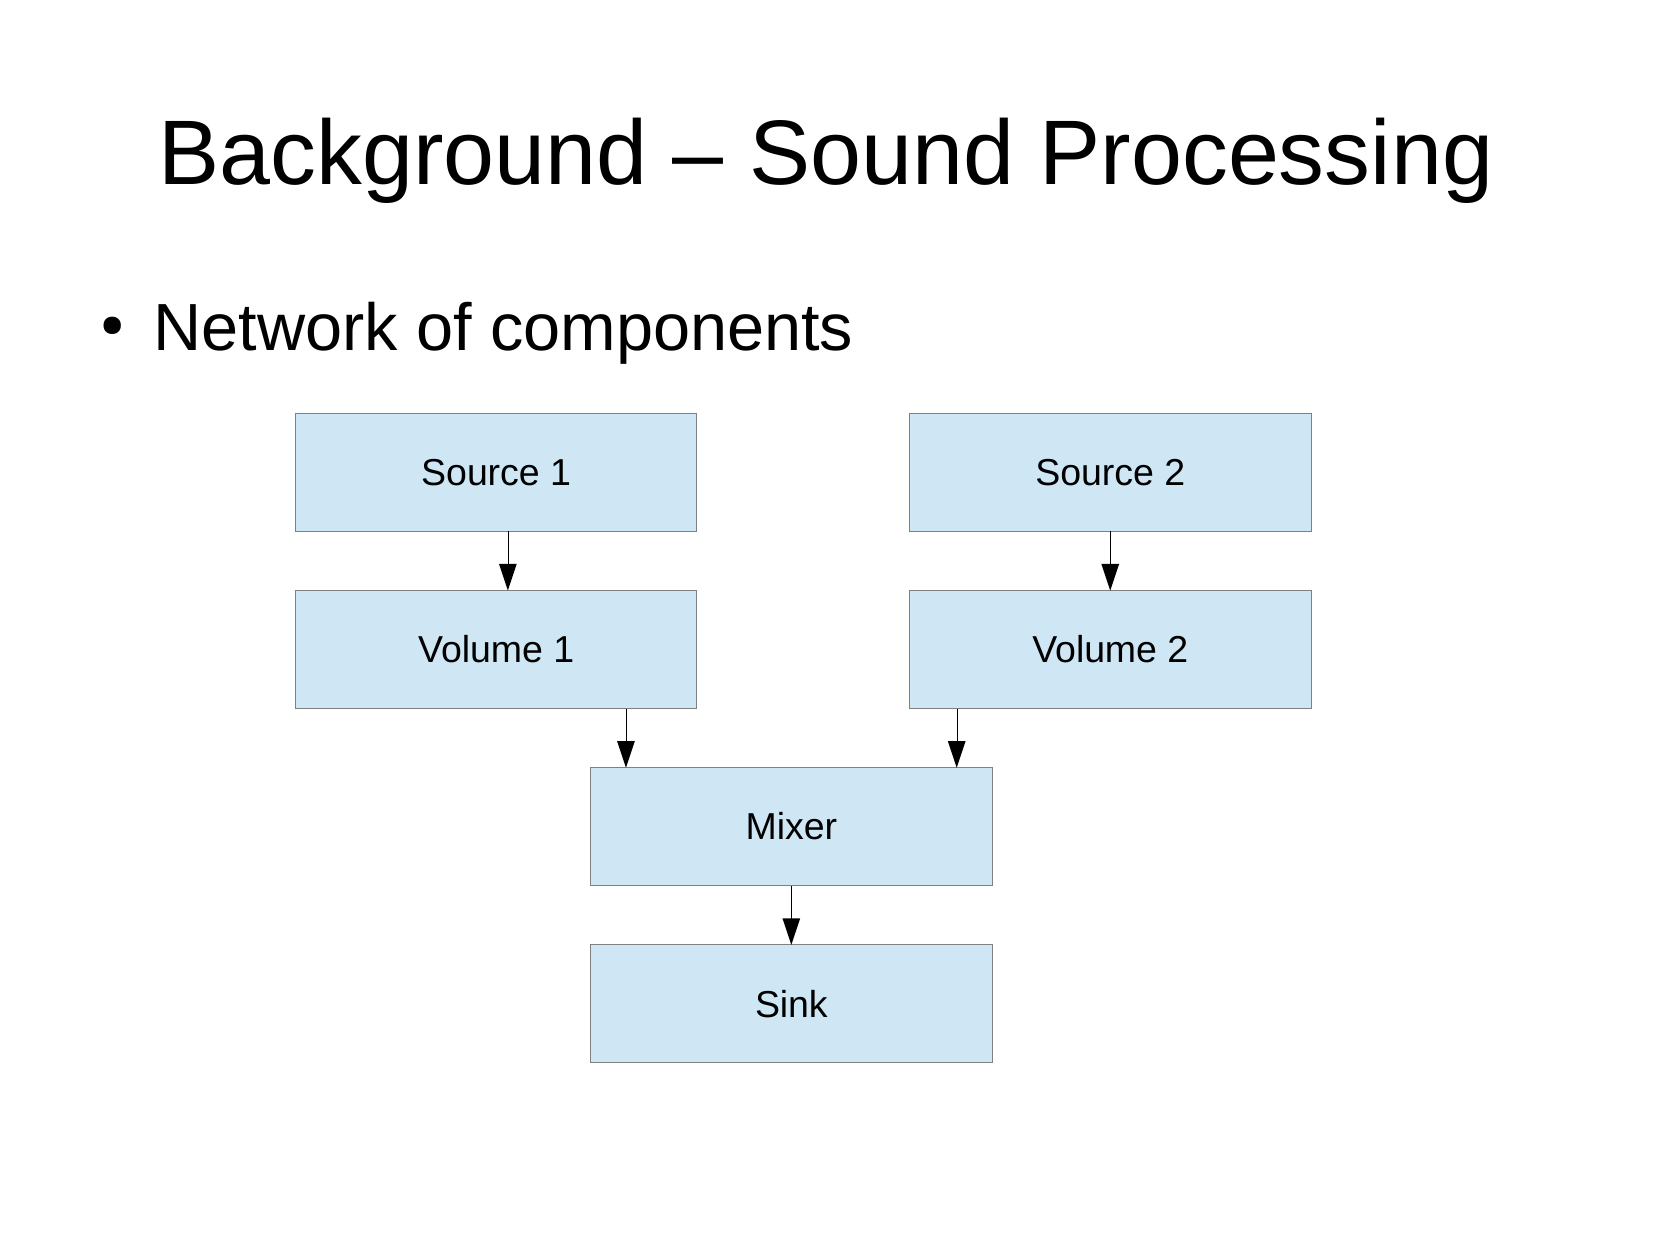

# Background – Sound Processing
Network of components
Source 1
Source 2
Volume 1
Volume 2
Mixer
Sink